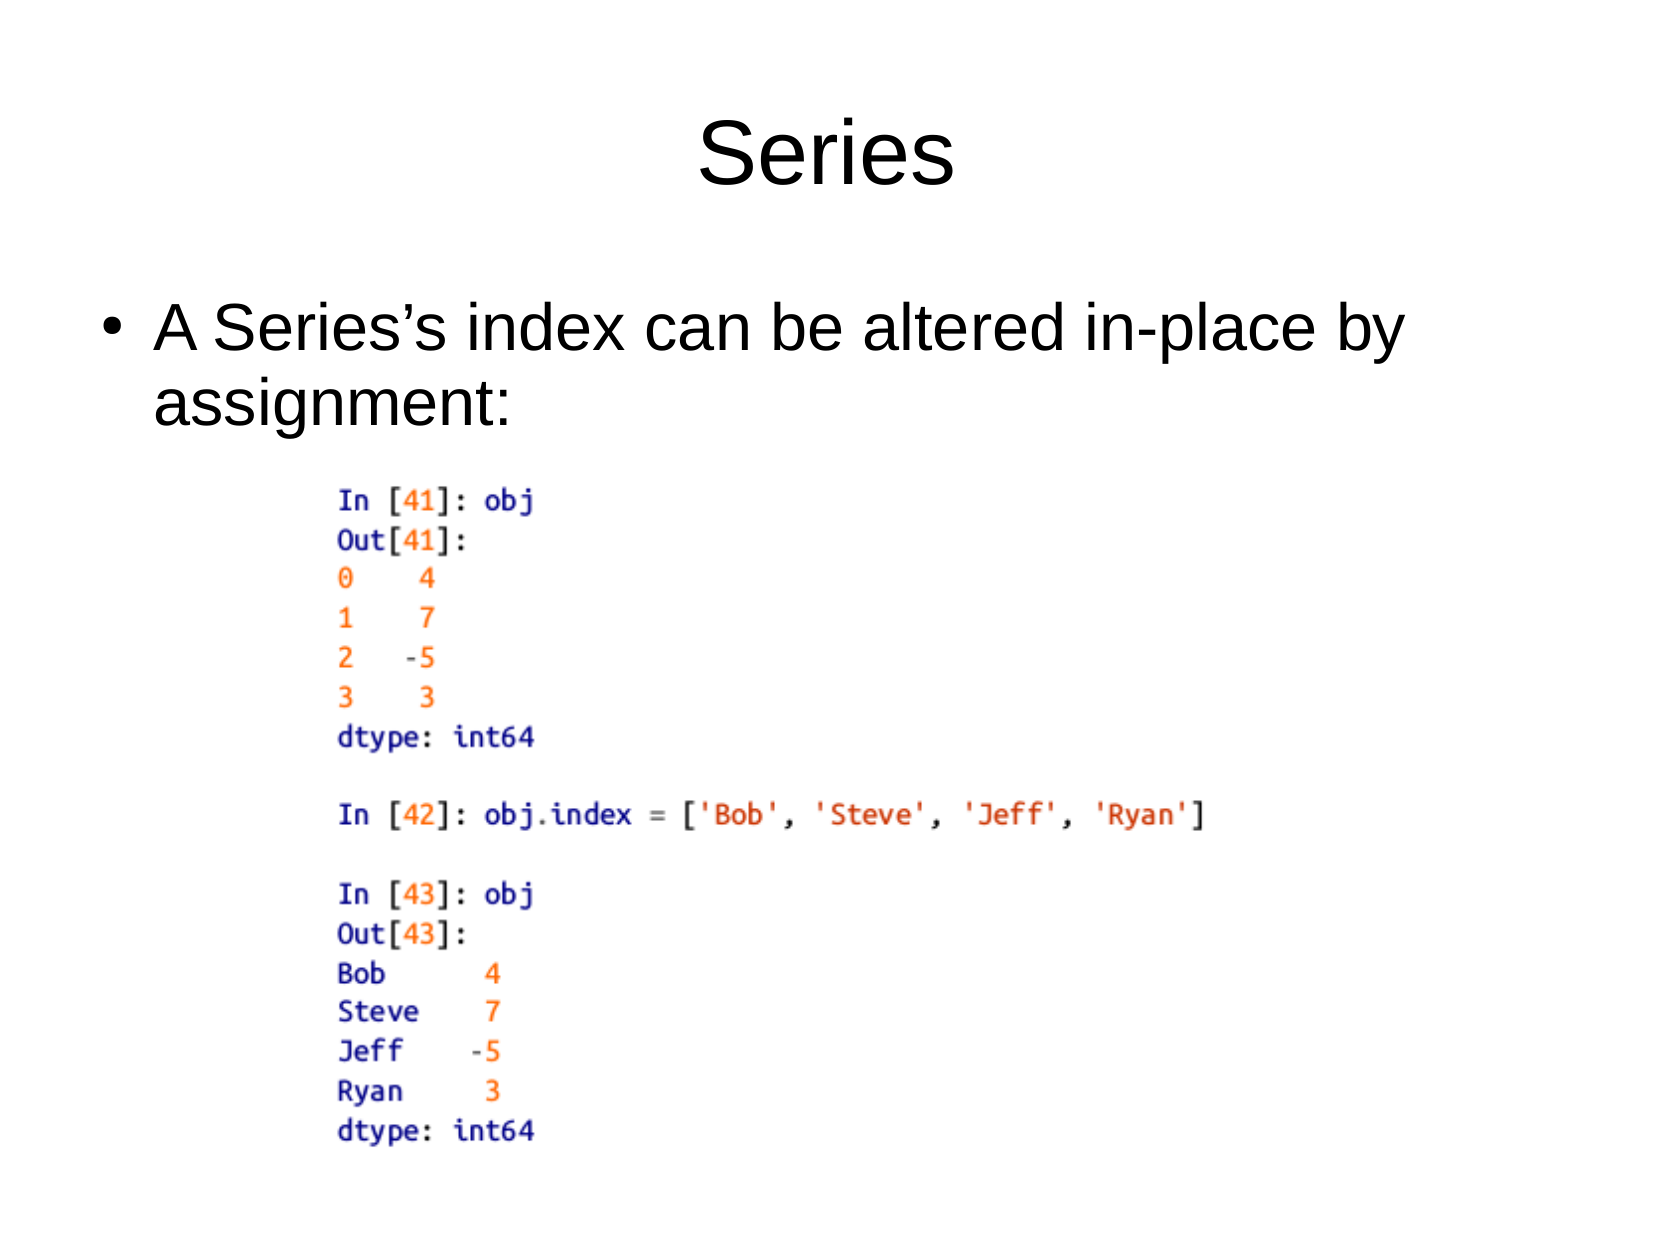

# Series
A Series’s index can be altered in-place by assignment: